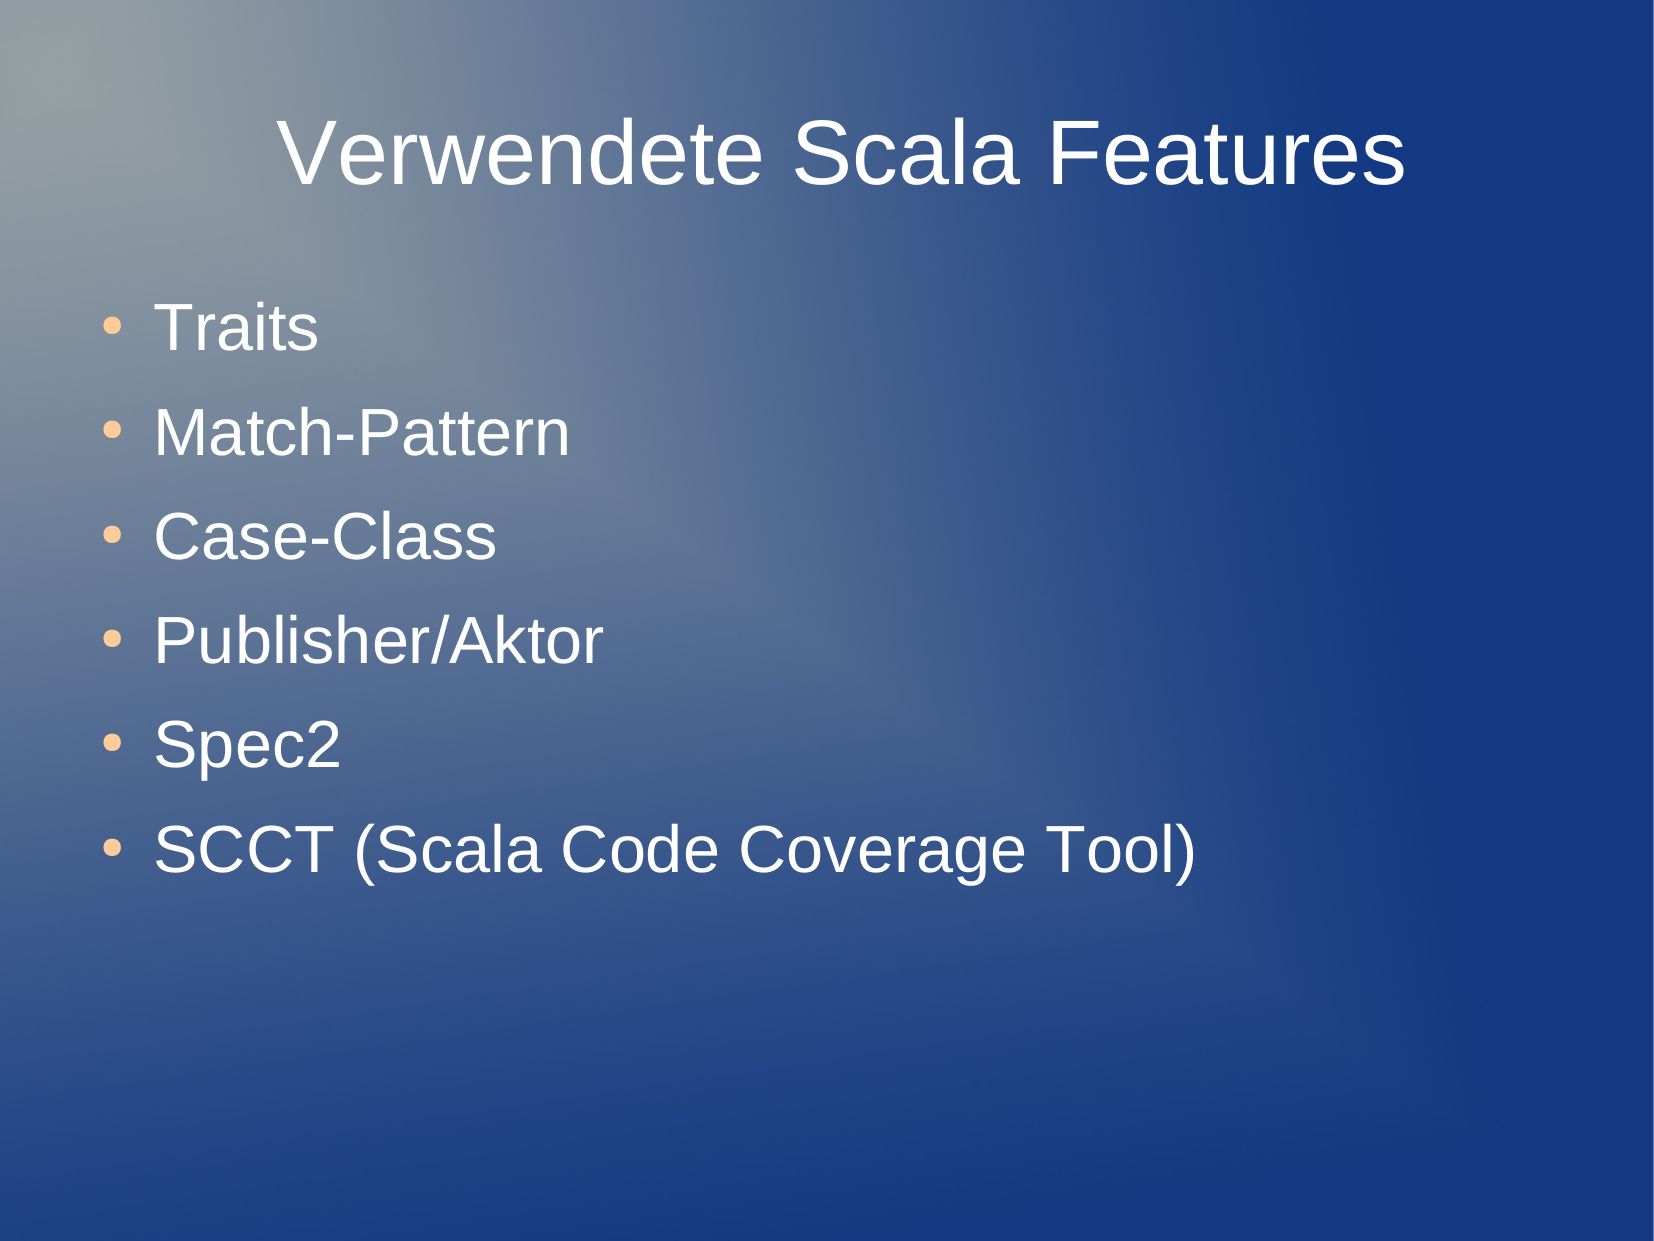

# Verwendete Scala Features
Traits
Match-Pattern
Case-Class
Publisher/Aktor
Spec2
SCCT (Scala Code Coverage Tool)